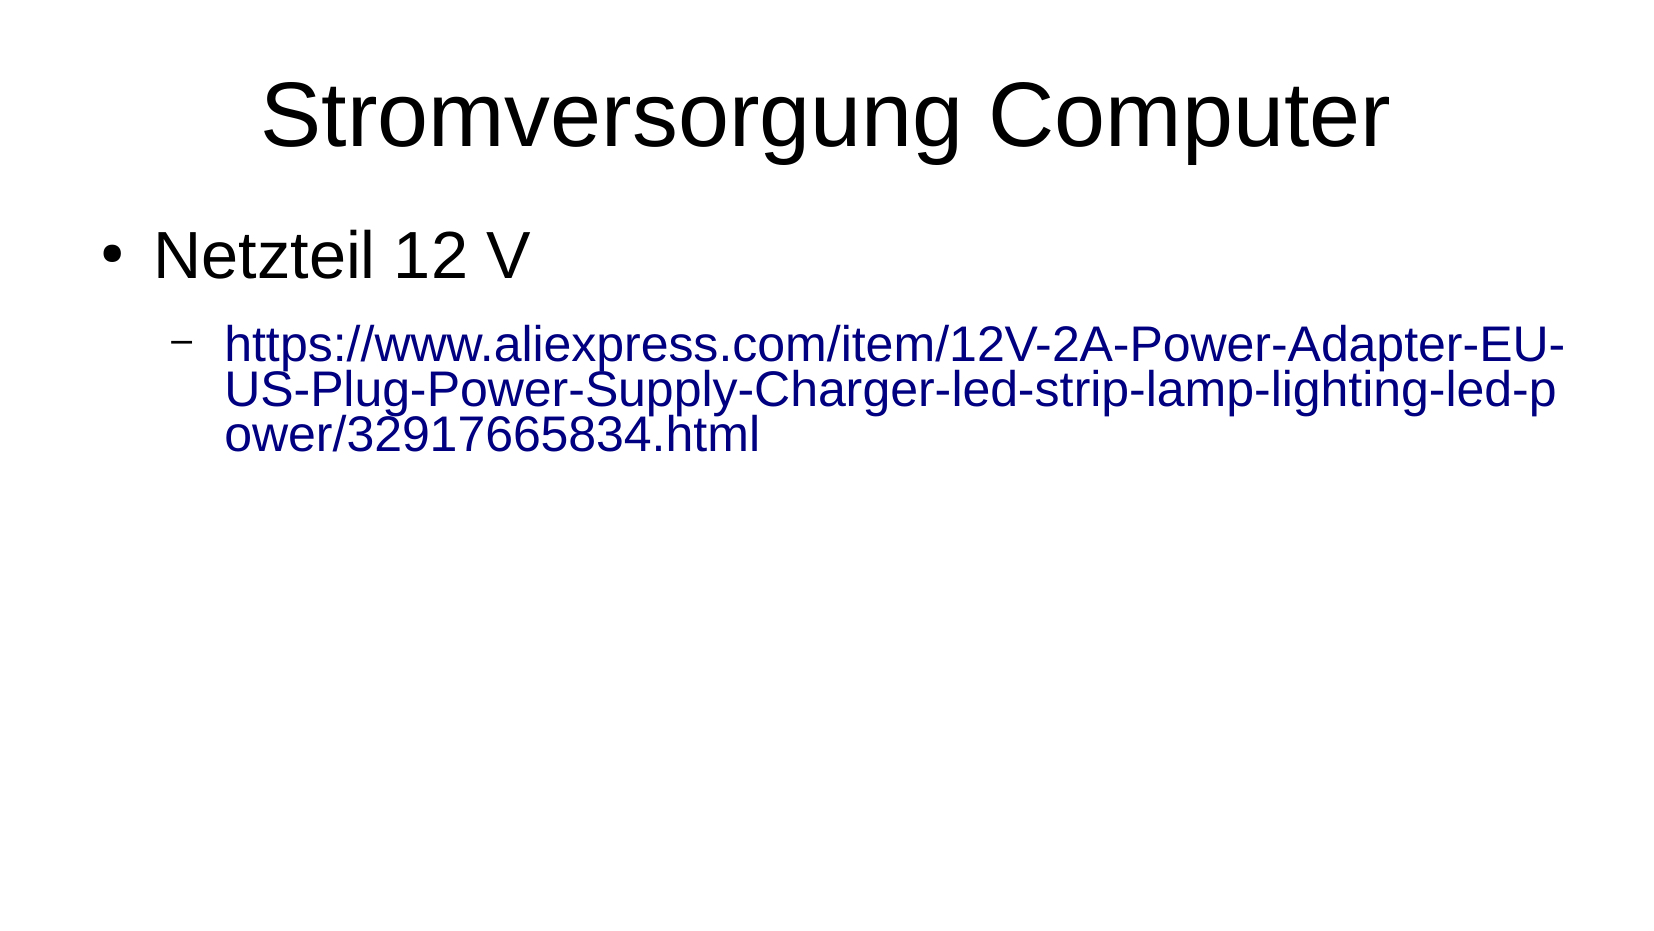

# Stromversorgung Computer
Netzteil 12 V
https://www.aliexpress.com/item/12V-2A-Power-Adapter-EU-US-Plug-Power-Supply-Charger-led-strip-lamp-lighting-led-power/32917665834.html